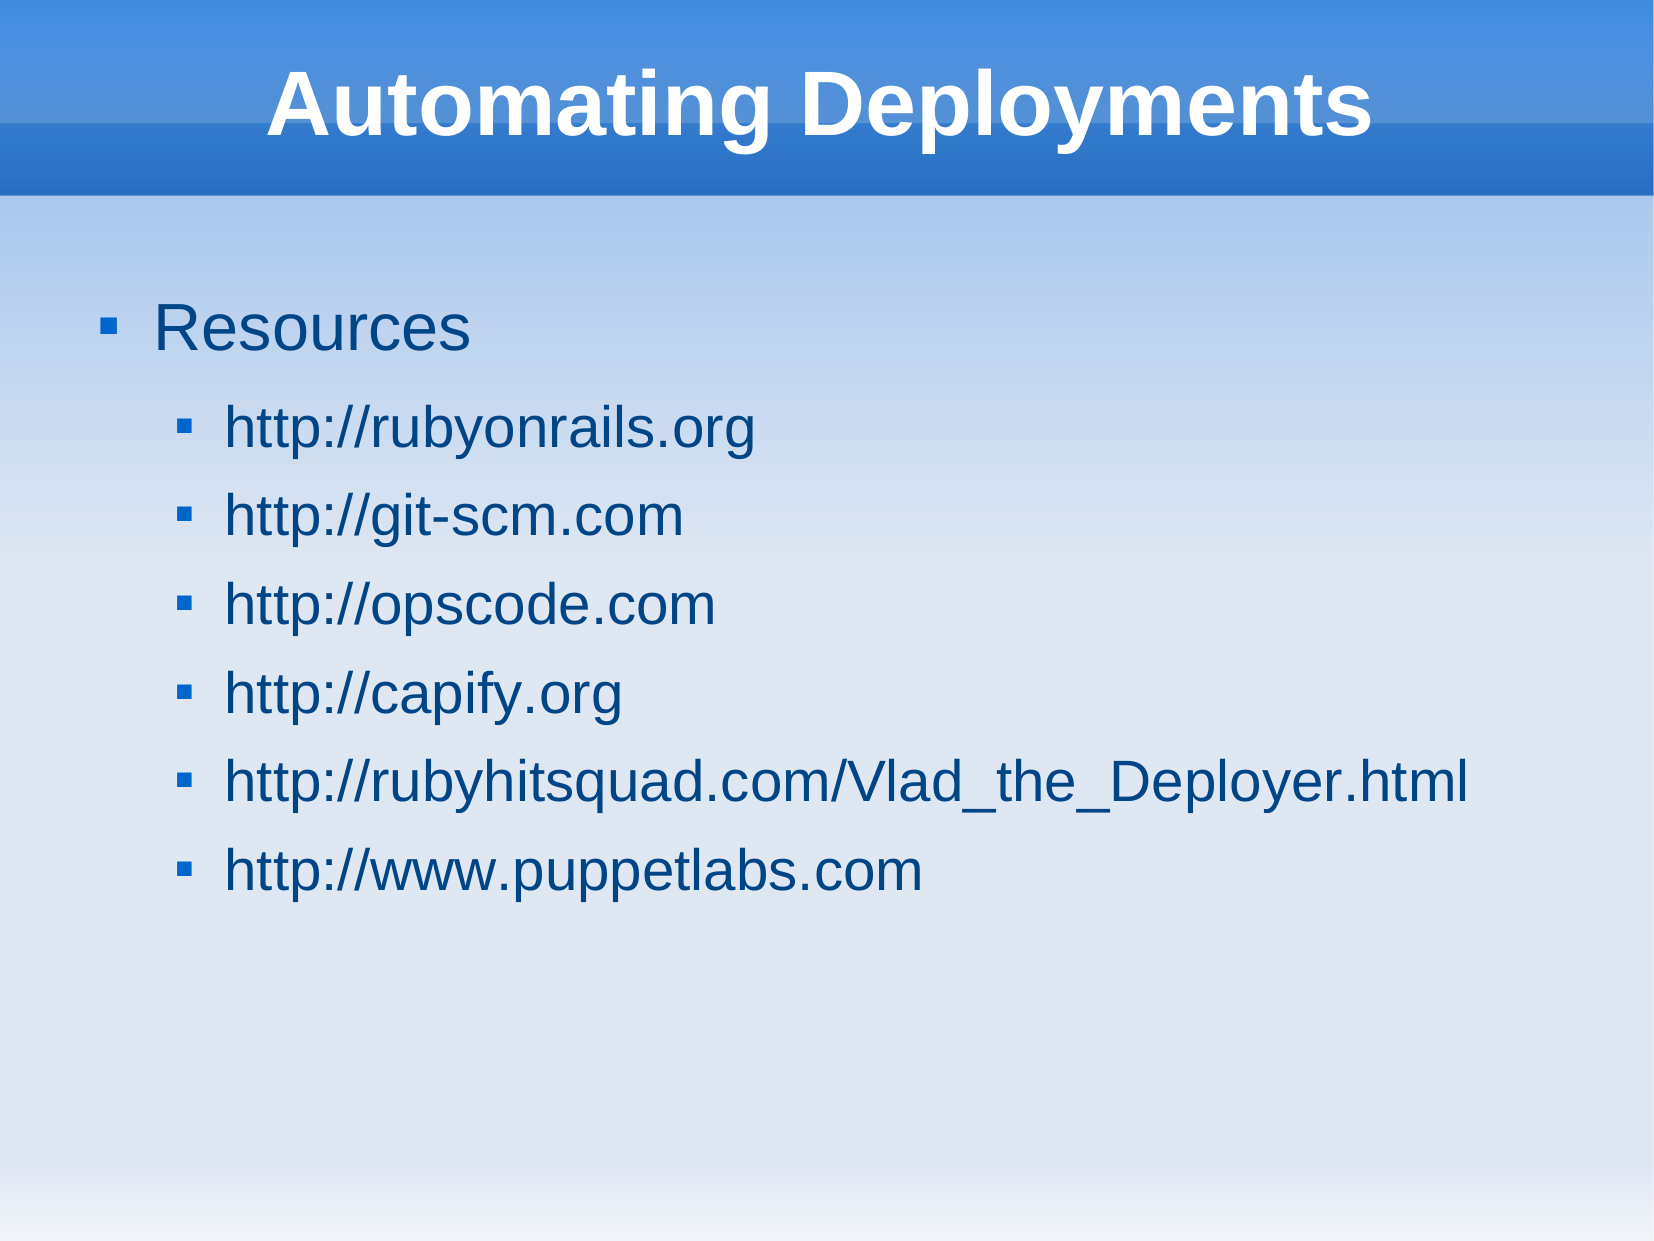

# Automating Deployments
Resources
http://rubyonrails.org
http://git-scm.com
http://opscode.com
http://capify.org
http://rubyhitsquad.com/Vlad_the_Deployer.html
http://www.puppetlabs.com